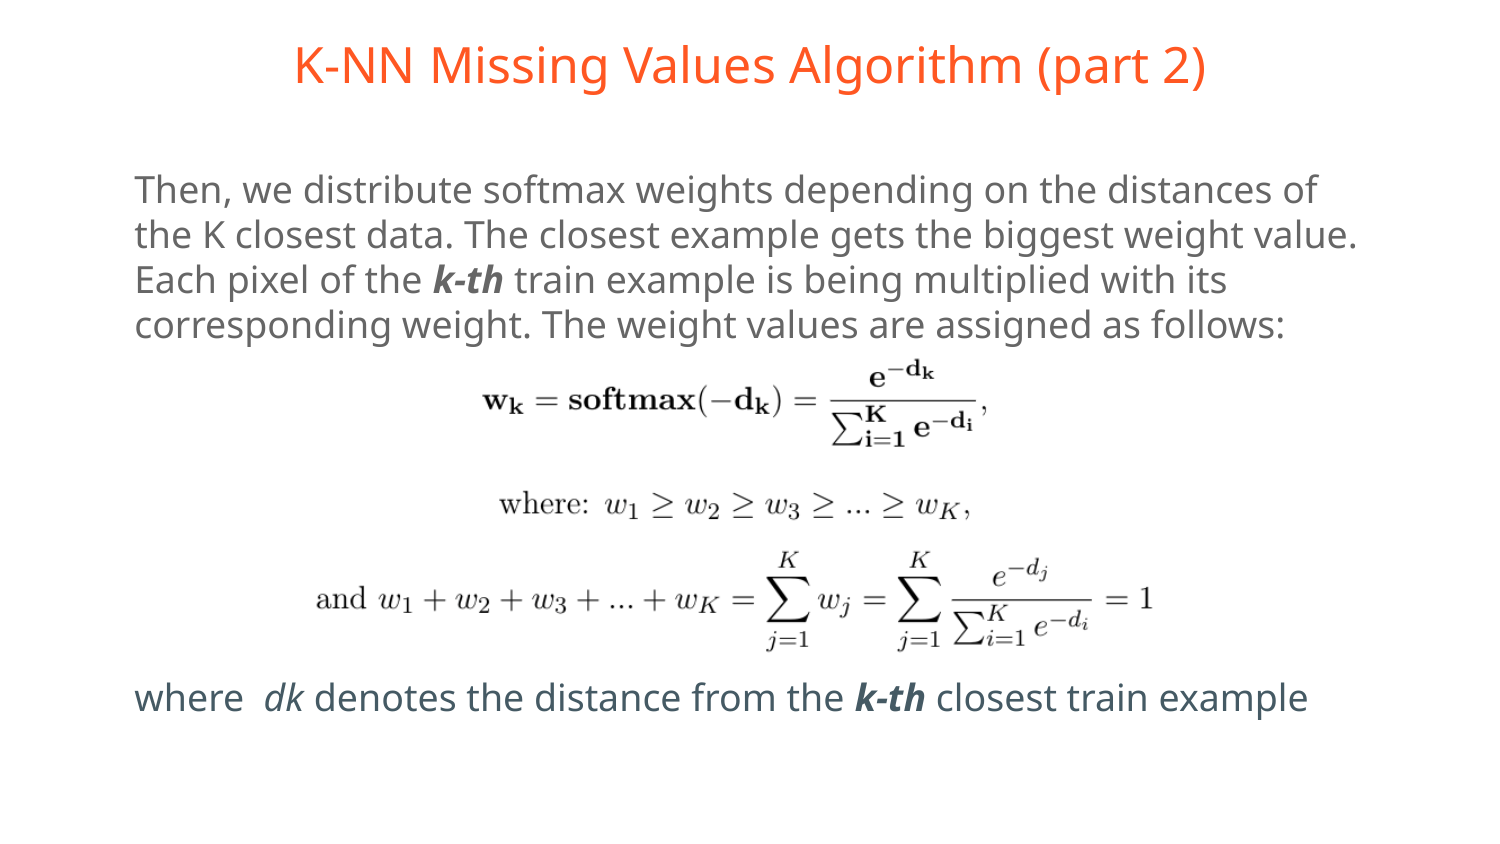

# K-NN Missing Values Algorithm (part 2)
Then, we distribute softmax weights depending on the distances of the K closest data. The closest example gets the biggest weight value. Each pixel of the k-th train example is being multiplied with its corresponding weight. The weight values are assigned as follows:
where dk denotes the distance from the k-th closest train example